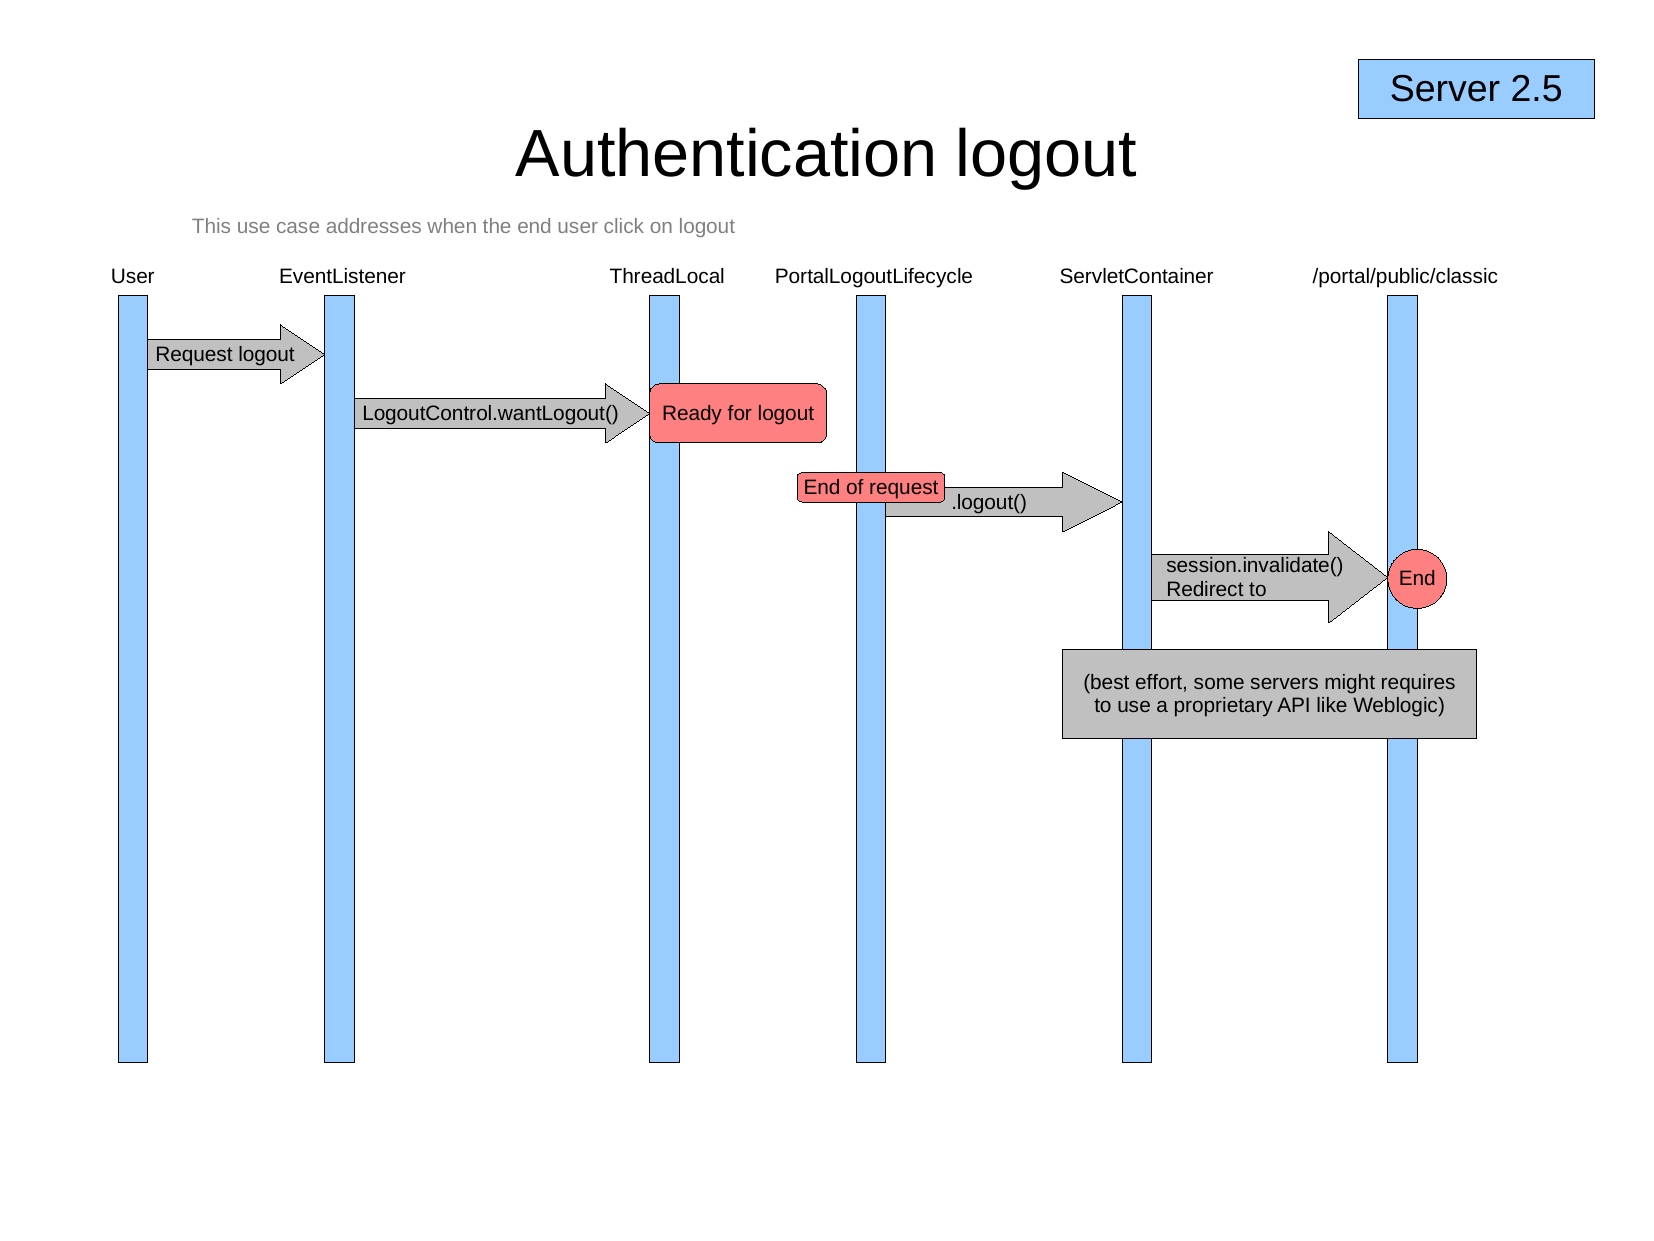

# Authentication logout
Server 2.5
This use case addresses when the end user click on logout
User
EventListener
ThreadLocal
PortalLogoutLifecycle
ServletContainer
/portal/public/classic
Request logout
LogoutControl.wantLogout()
Ready for logout
End of request
.logout()
session.invalidate()
Redirect to
End
(best effort, some servers might requires
to use a proprietary API like Weblogic)